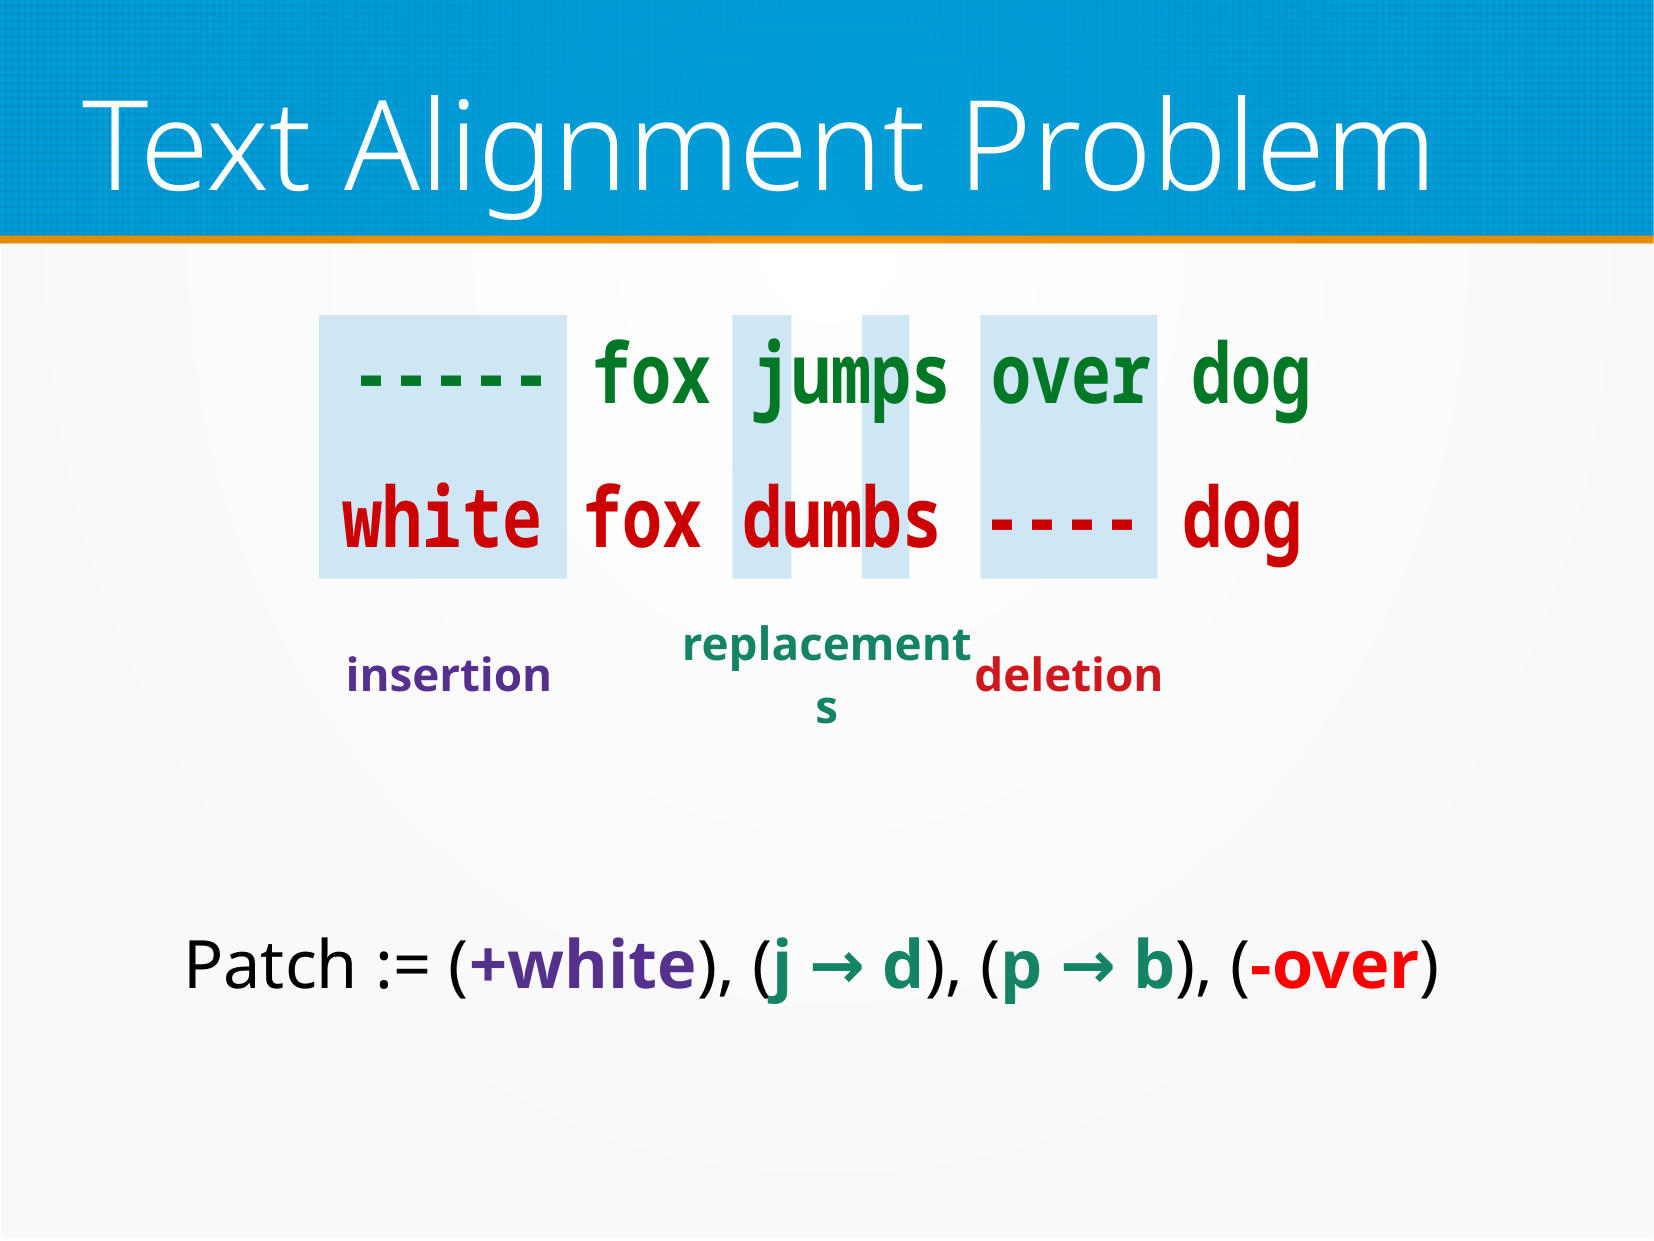

# Text Alignment Problem
----- fox jumps over dog
white fox dumbs ---- dog
replacements
insertion
deletion
Patch := (+white), (j → d), (p → b), (-over)